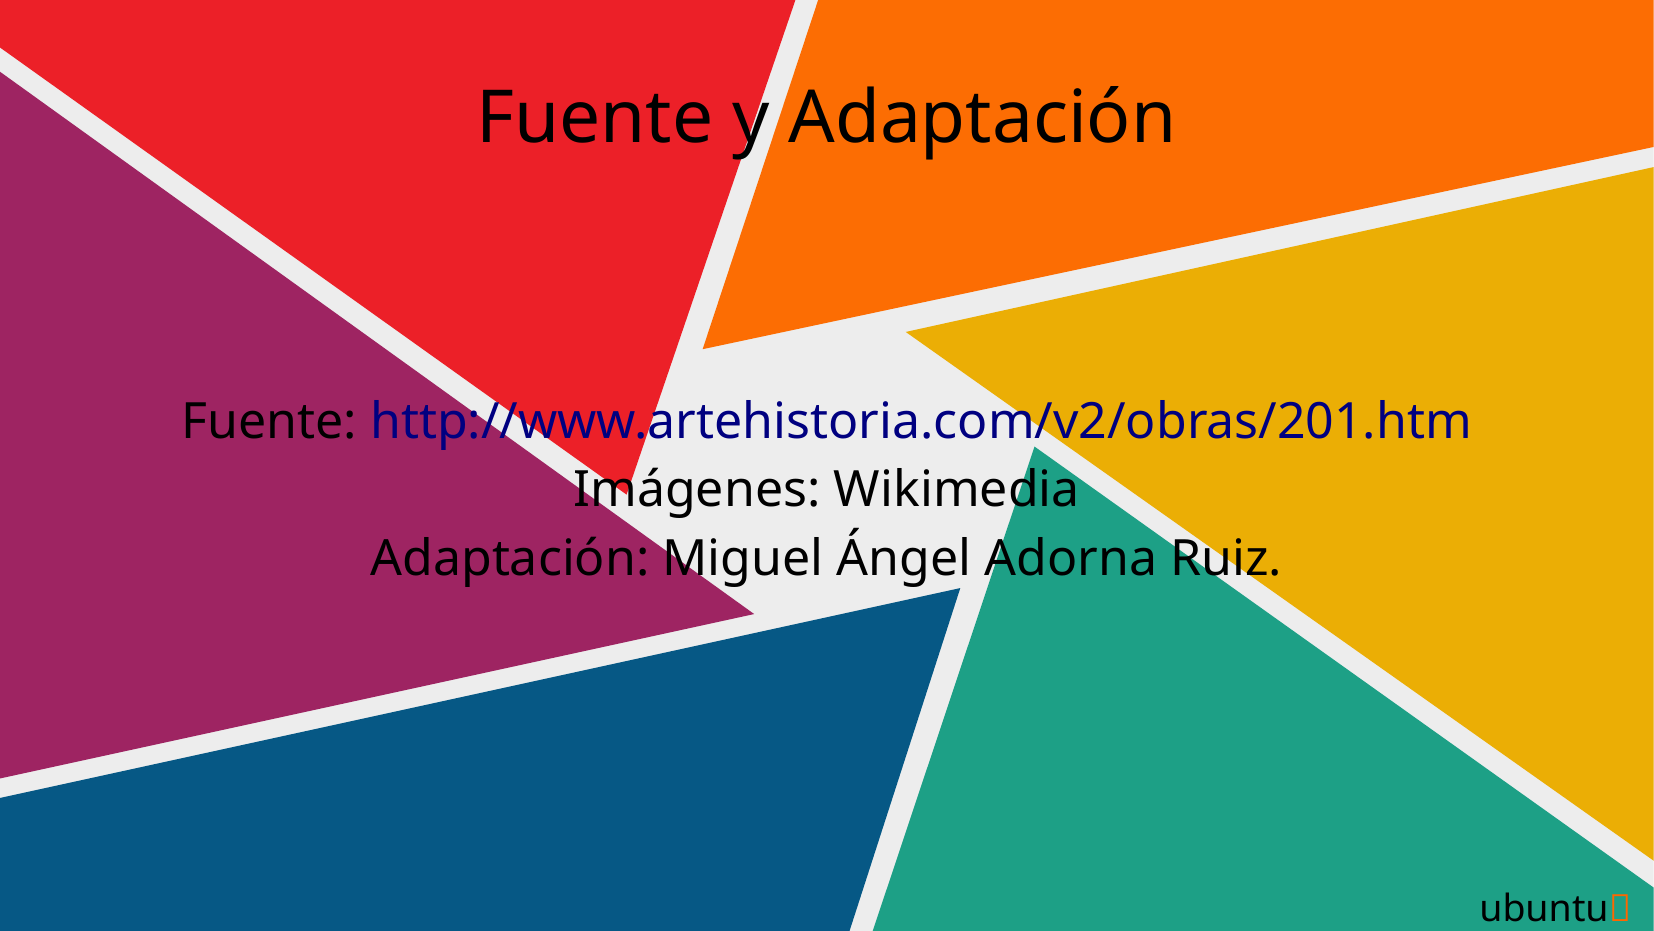

# Fuente y Adaptación
Fuente: http://www.artehistoria.com/v2/obras/201.htm
Imágenes: Wikimedia
Adaptación: Miguel Ángel Adorna Ruiz.
ubuntu